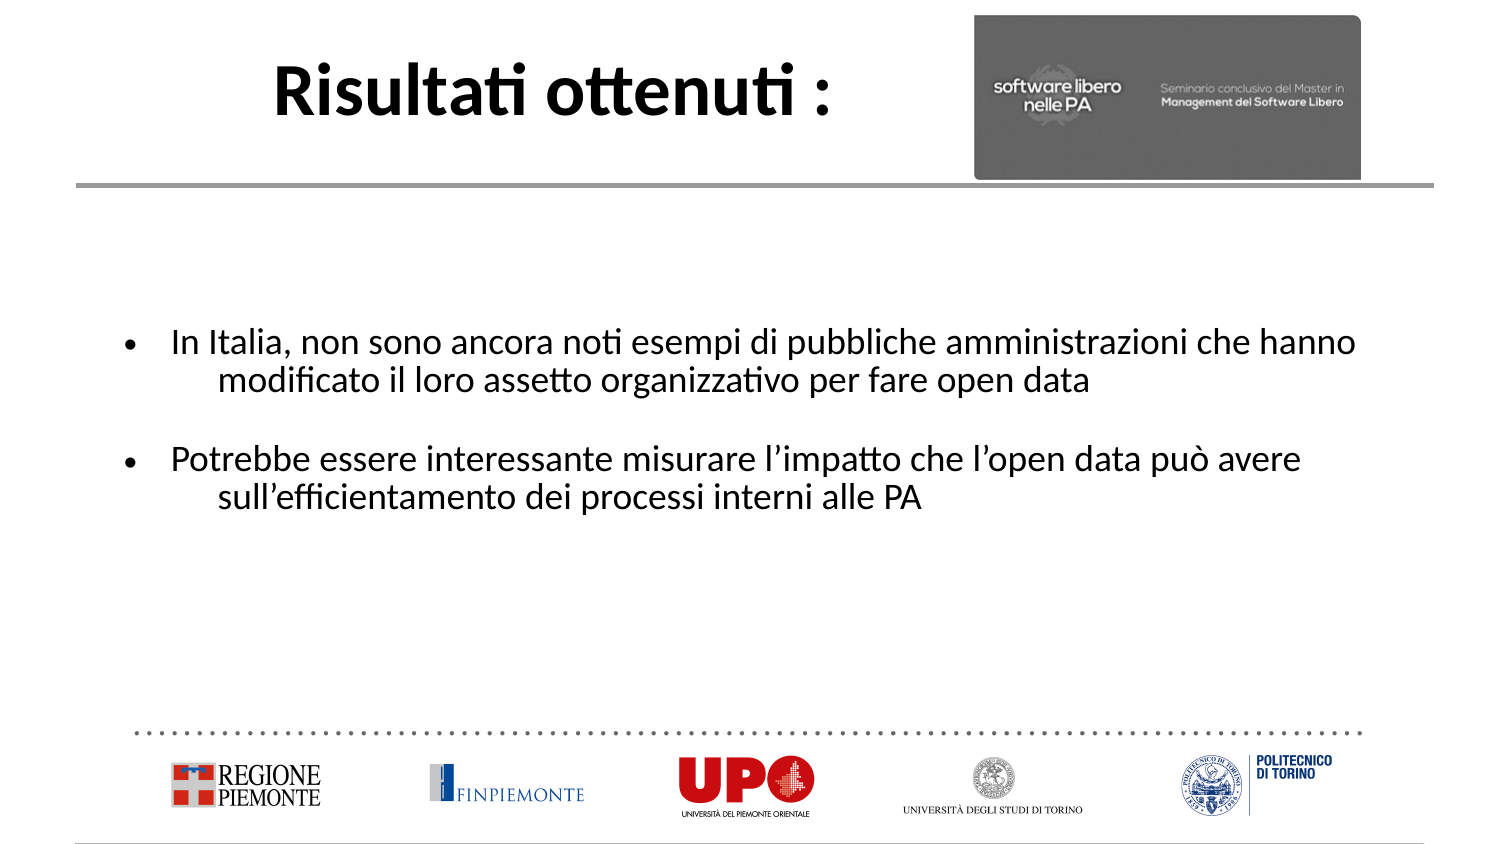

# Risultati ottenuti :
In Italia, non sono ancora noti esempi di pubbliche amministrazioni che hanno modificato il loro assetto organizzativo per fare open data
Potrebbe essere interessante misurare l’impatto che l’open data può avere sull’efficientamento dei processi interni alle PA